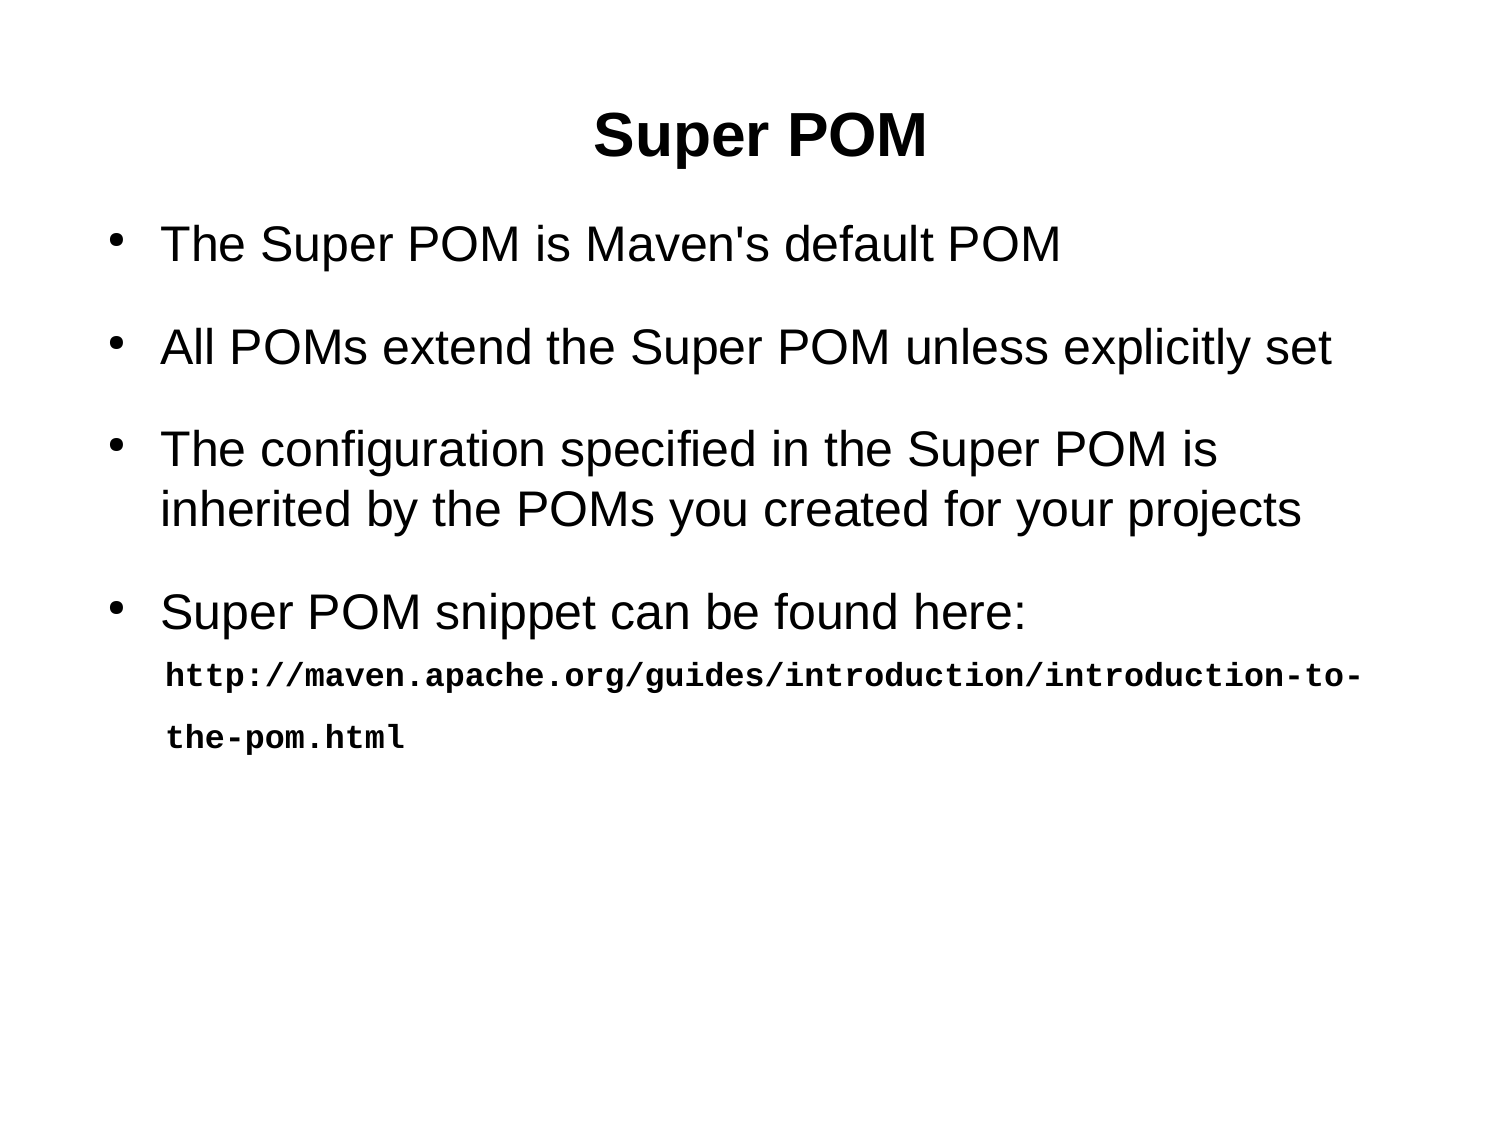

# Super POM
The Super POM is Maven's default POM
All POMs extend the Super POM unless explicitly set
The configuration specified in the Super POM is inherited by the POMs you created for your projects
Super POM snippet can be found here:
	http://maven.apache.org/guides/introduction/introduction-to-the-pom.html